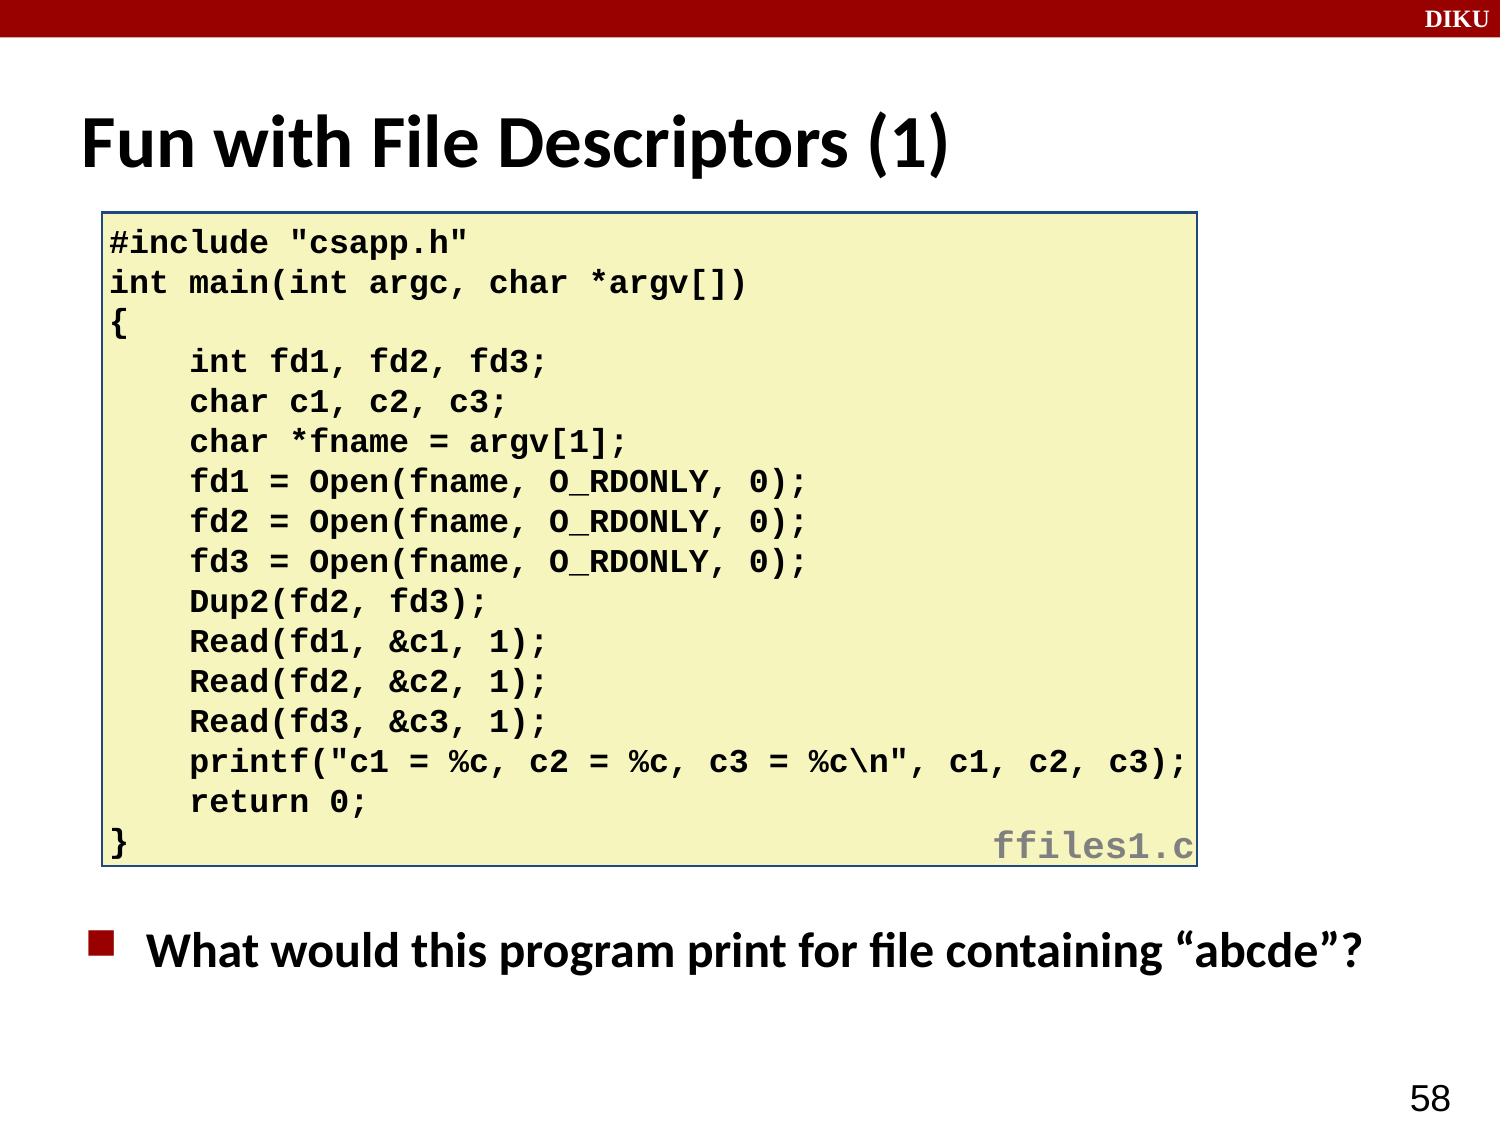

Fun with File Descriptors (1)
#include "csapp.h"
int main(int argc, char *argv[])
{
 int fd1, fd2, fd3;
 char c1, c2, c3;
 char *fname = argv[1];
 fd1 = Open(fname, O_RDONLY, 0);
 fd2 = Open(fname, O_RDONLY, 0);
 fd3 = Open(fname, O_RDONLY, 0);
 Dup2(fd2, fd3);
 Read(fd1, &c1, 1);
 Read(fd2, &c2, 1);
 Read(fd3, &c3, 1);
 printf("c1 = %c, c2 = %c, c3 = %c\n", c1, c2, c3);
 return 0;
}
ffiles1.c
What would this program print for file containing “abcde”?